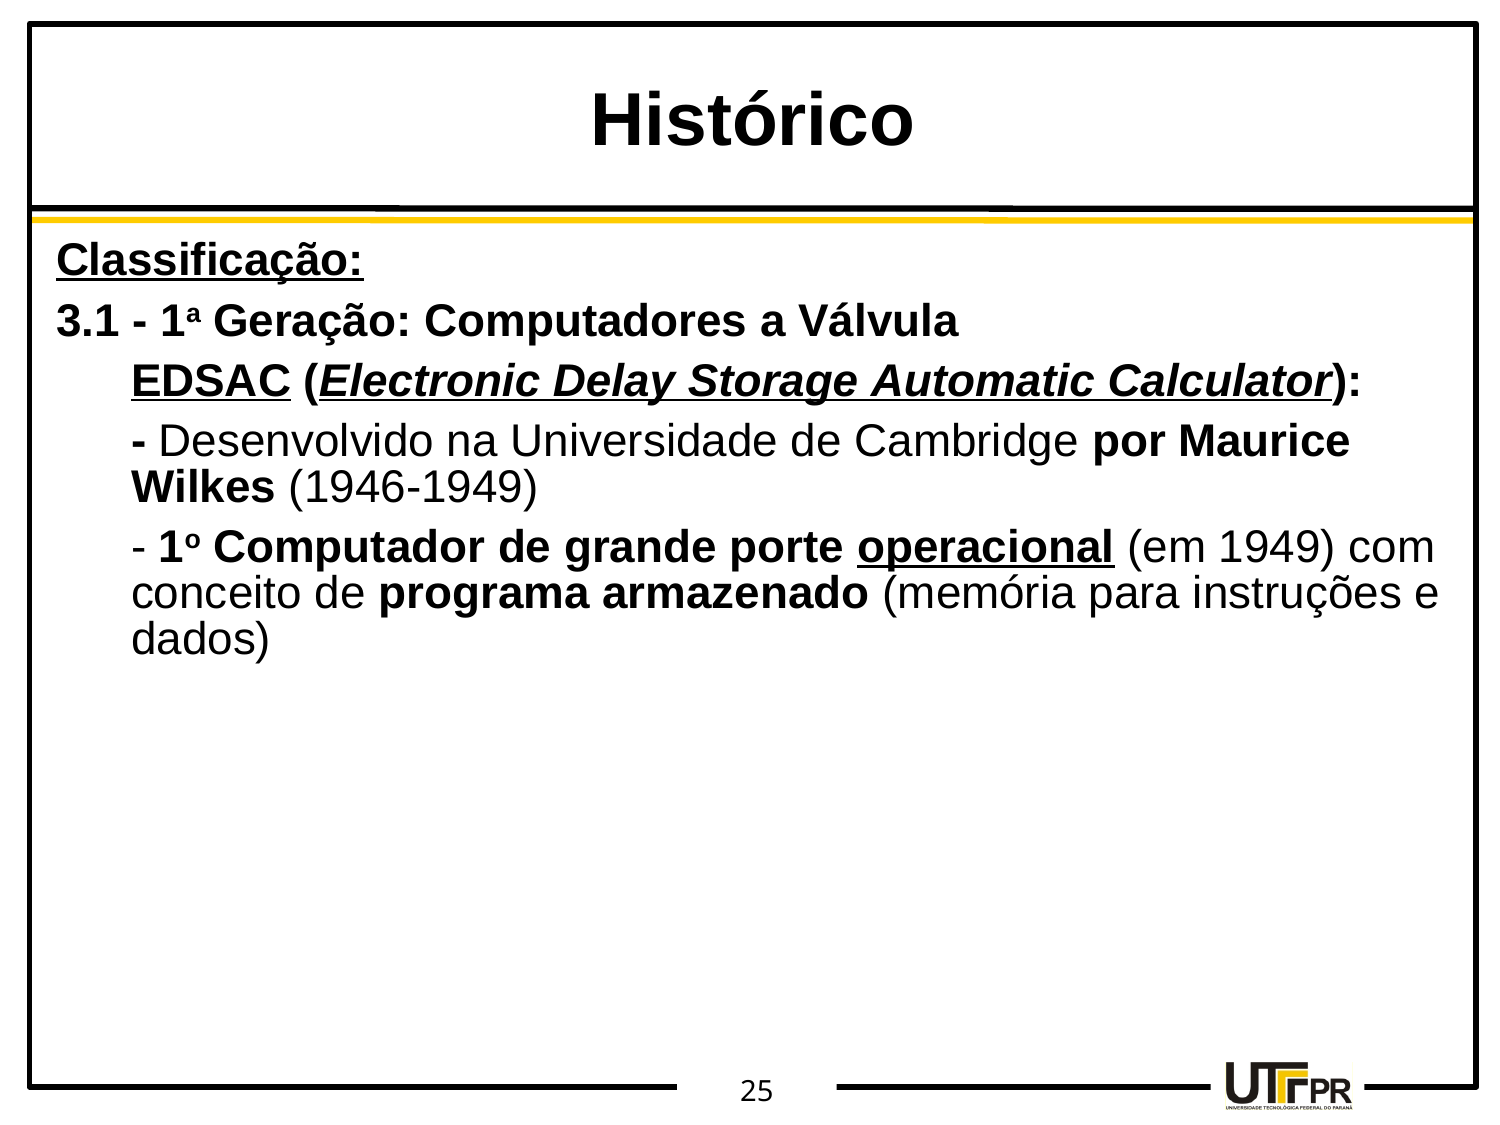

Histórico
# Classificação:
3.1 - 1a Geração: Computadores a Válvula
	EDSAC (Electronic Delay Storage Automatic Calculator):
	- Desenvolvido na Universidade de Cambridge por Maurice Wilkes (1946-1949)
	- 1o Computador de grande porte operacional (em 1949) com conceito de programa armazenado (memória para instruções e dados)